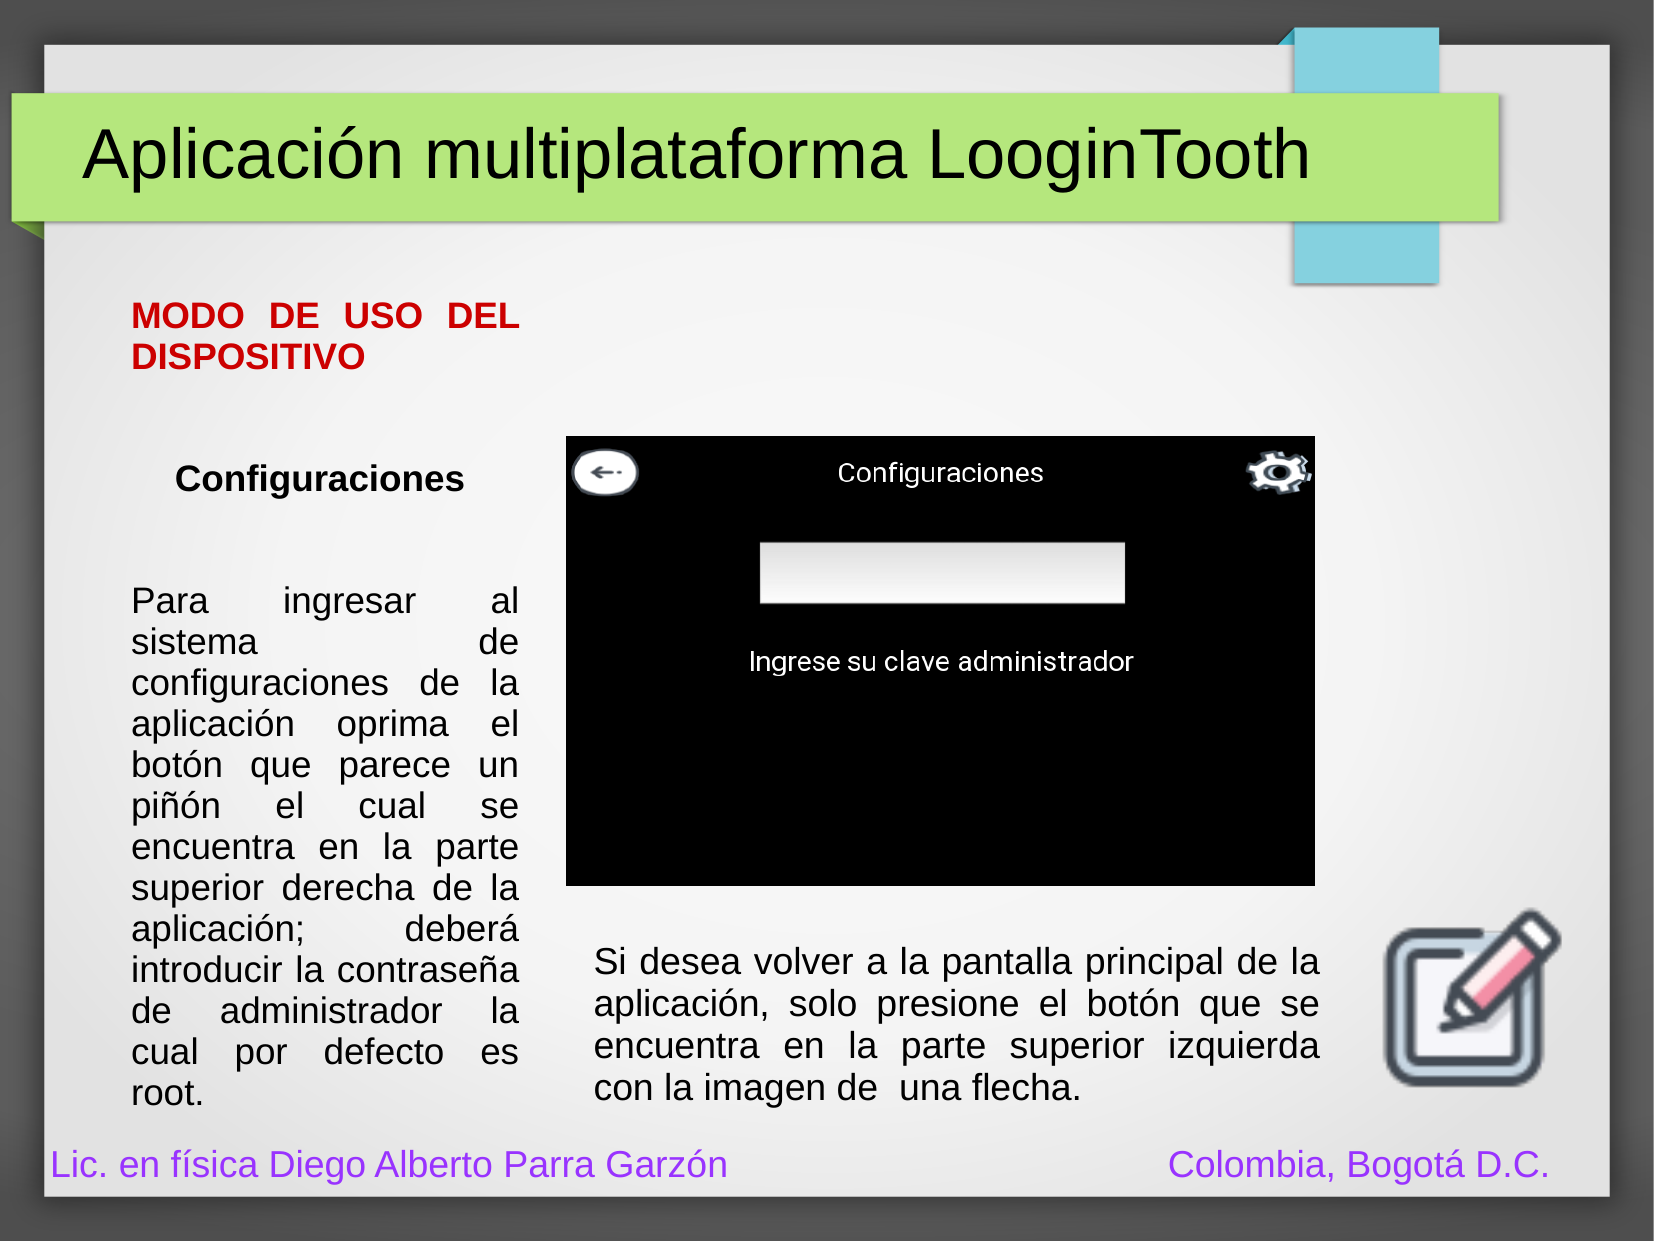

Aplicación multiplataforma LooginTooth
Lic. en física Diego Alberto Parra Garzón						 Colombia, Bogotá D.C.
# MODO DE USO DEL DISPOSITIVO
Configuraciones
Para ingresar al sistema de configuraciones de la aplicación oprima el botón que parece un piñón el cual se encuentra en la parte superior derecha de la aplicación; deberá introducir la contraseña de administrador la cual por defecto es root.
Si desea volver a la pantalla principal de la aplicación, solo presione el botón que se encuentra en la parte superior izquierda con la imagen de una flecha.